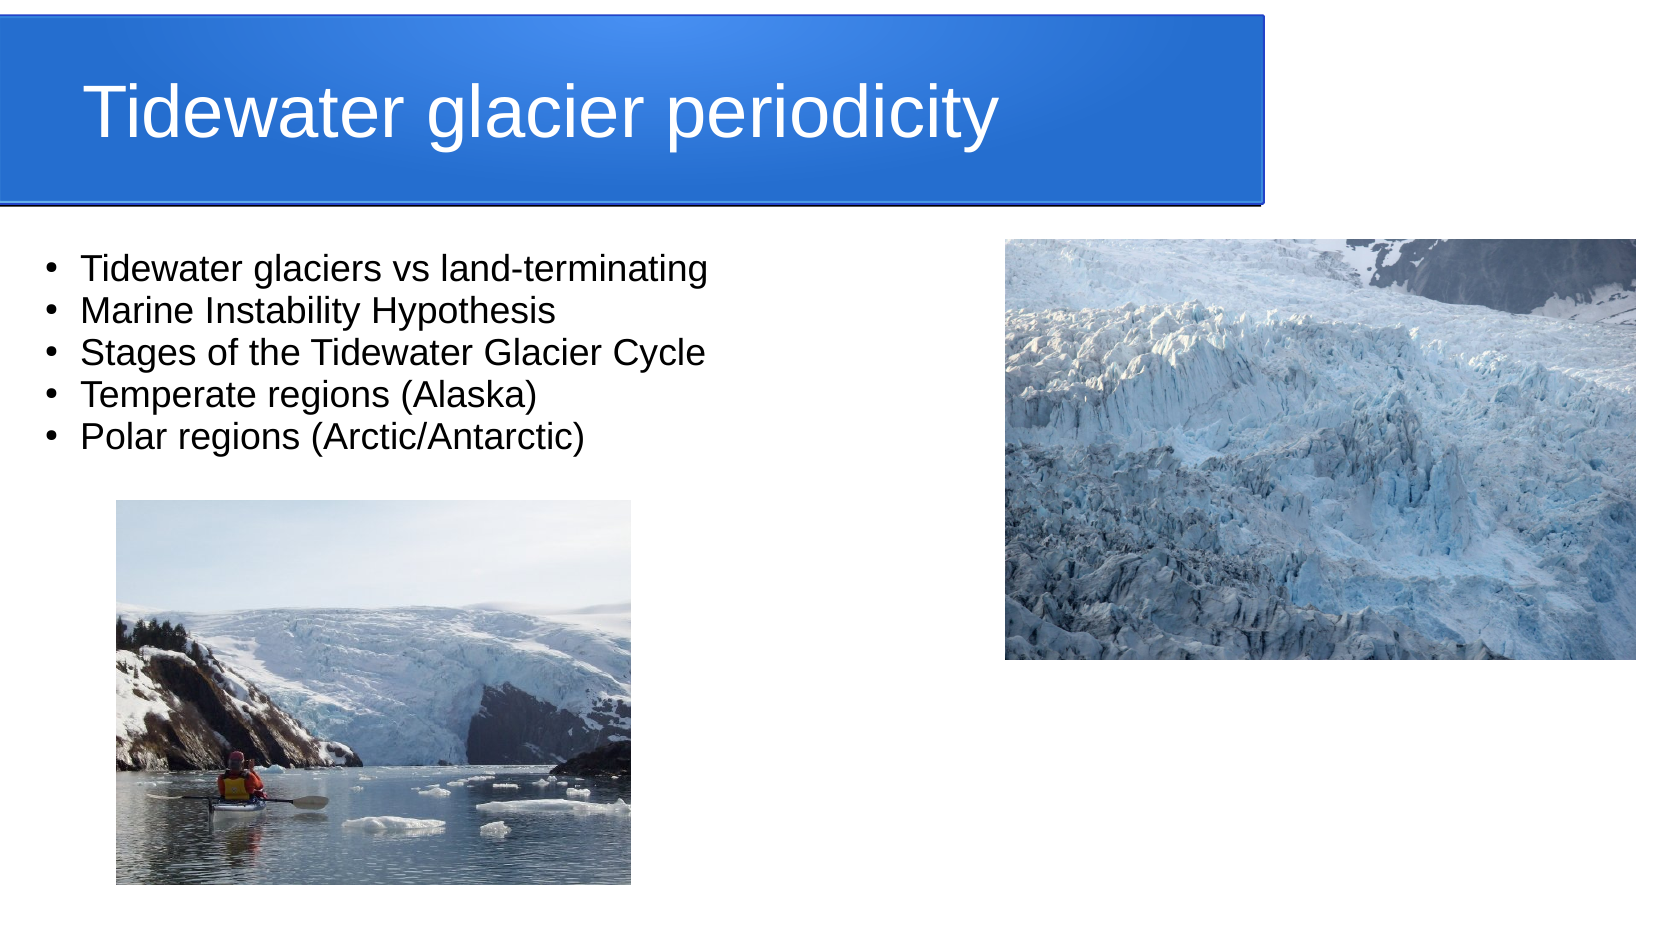

# Tidewater glacier periodicity
Tidewater glaciers vs land-terminating
Marine Instability Hypothesis
Stages of the Tidewater Glacier Cycle
Temperate regions (Alaska)
Polar regions (Arctic/Antarctic)